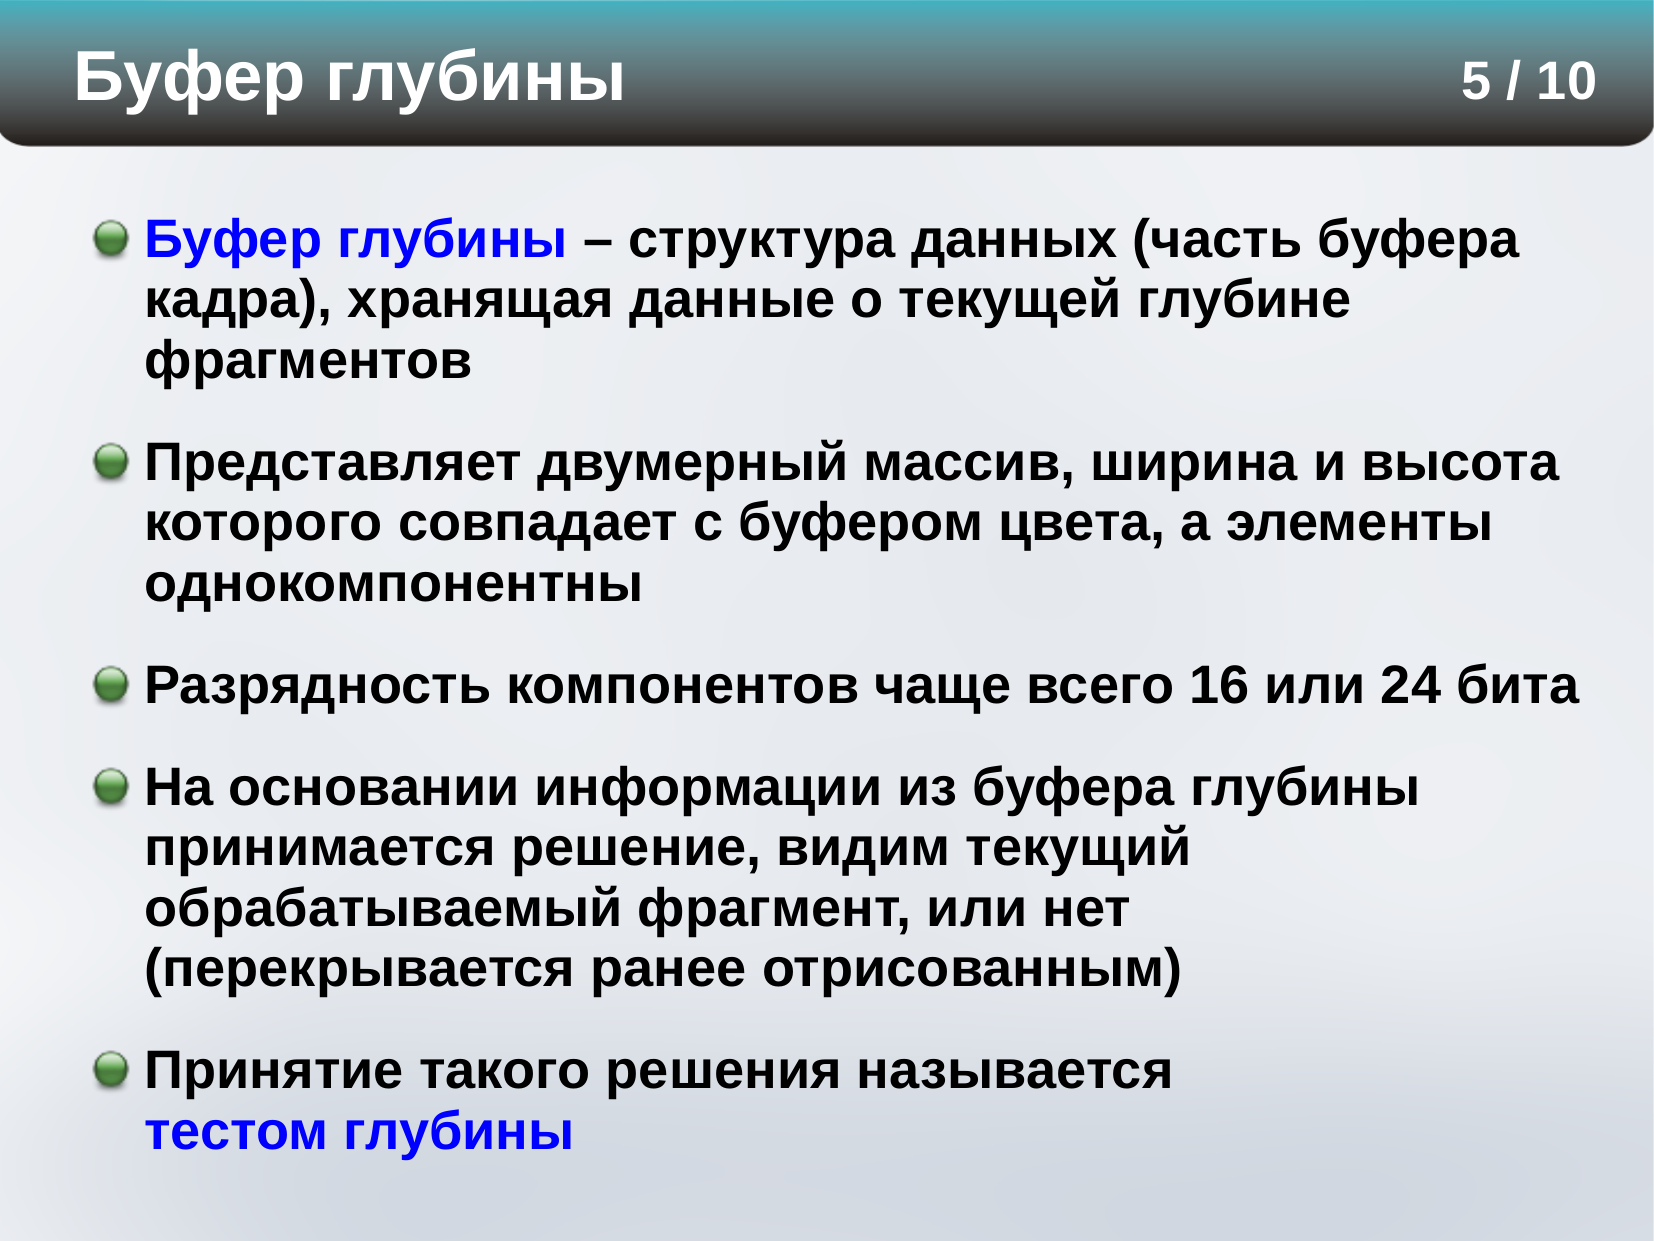

Буфер глубины
Буфер глубины – структура данных (часть буфера кадра), хранящая данные о текущей глубине фрагментов
Представляет двумерный массив, ширина и высота которого совпадает с буфером цвета, а элементы однокомпонентны
Разрядность компонентов чаще всего 16 или 24 бита
На основании информации из буфера глубины принимается решение, видим текущий обрабатываемый фрагмент, или нет
(перекрывается ранее отрисованным)
Принятие такого решения называется
тестом глубины